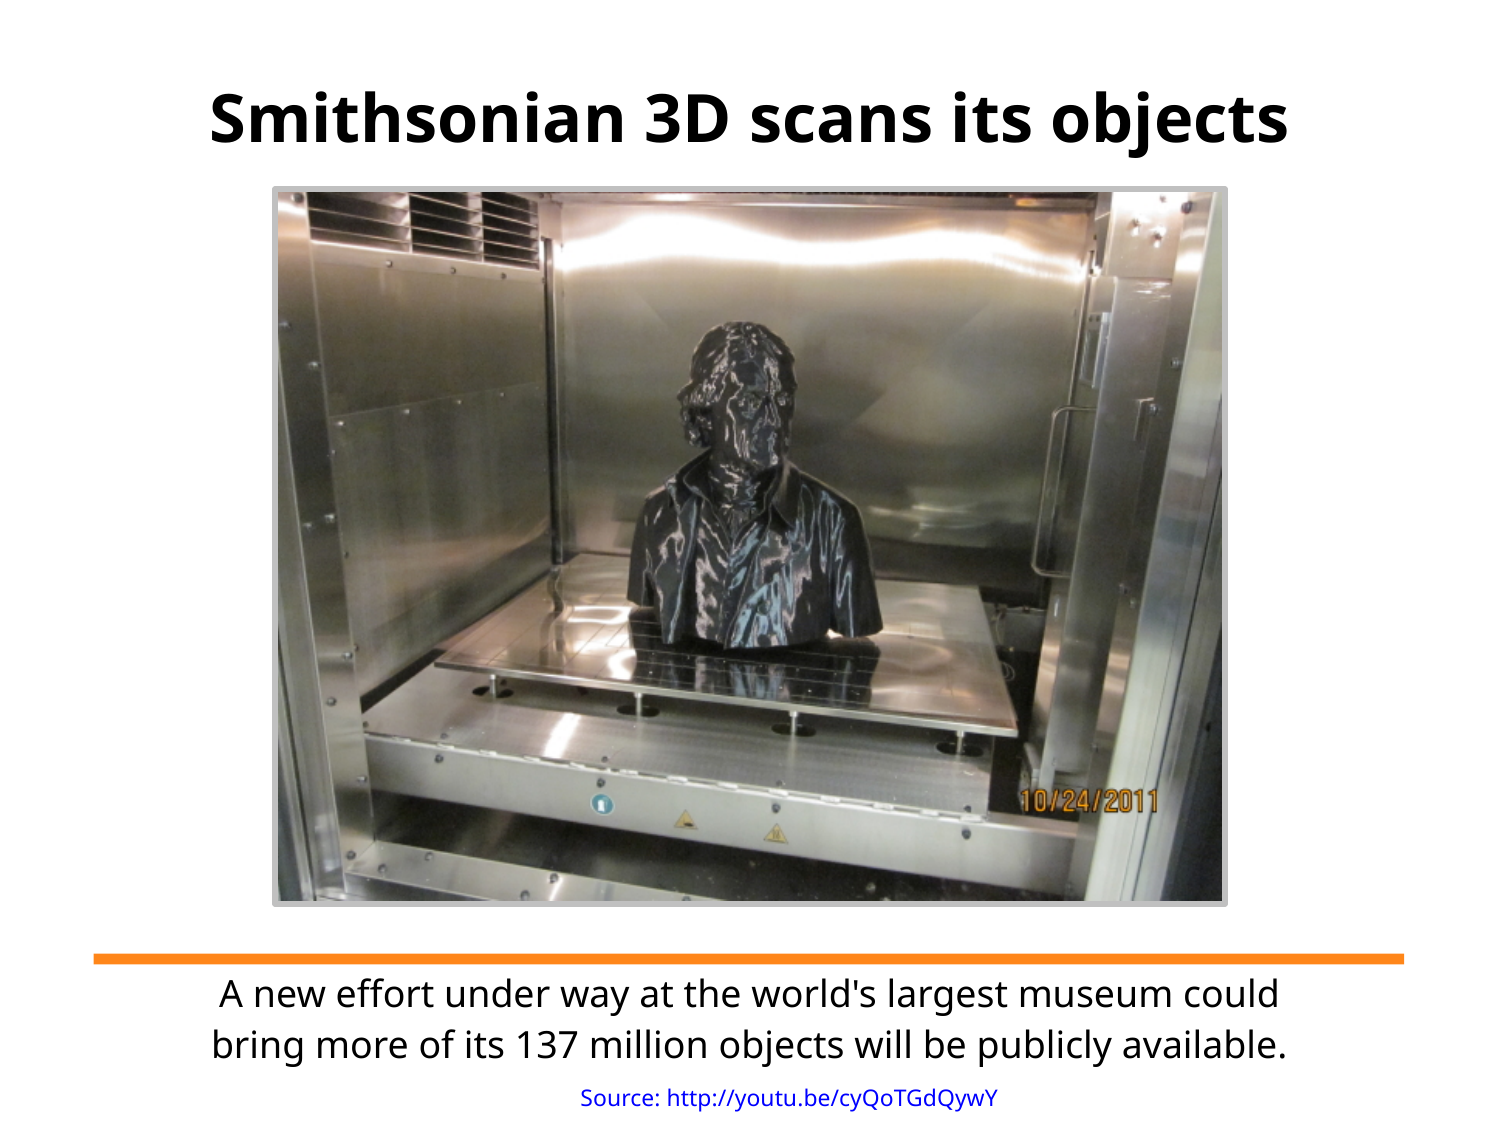

# Smithsonian 3D scans its objects
A new effort under way at the world's largest museum could bring more of its 137 million objects will be publicly available.
Source: http://youtu.be/cyQoTGdQywY